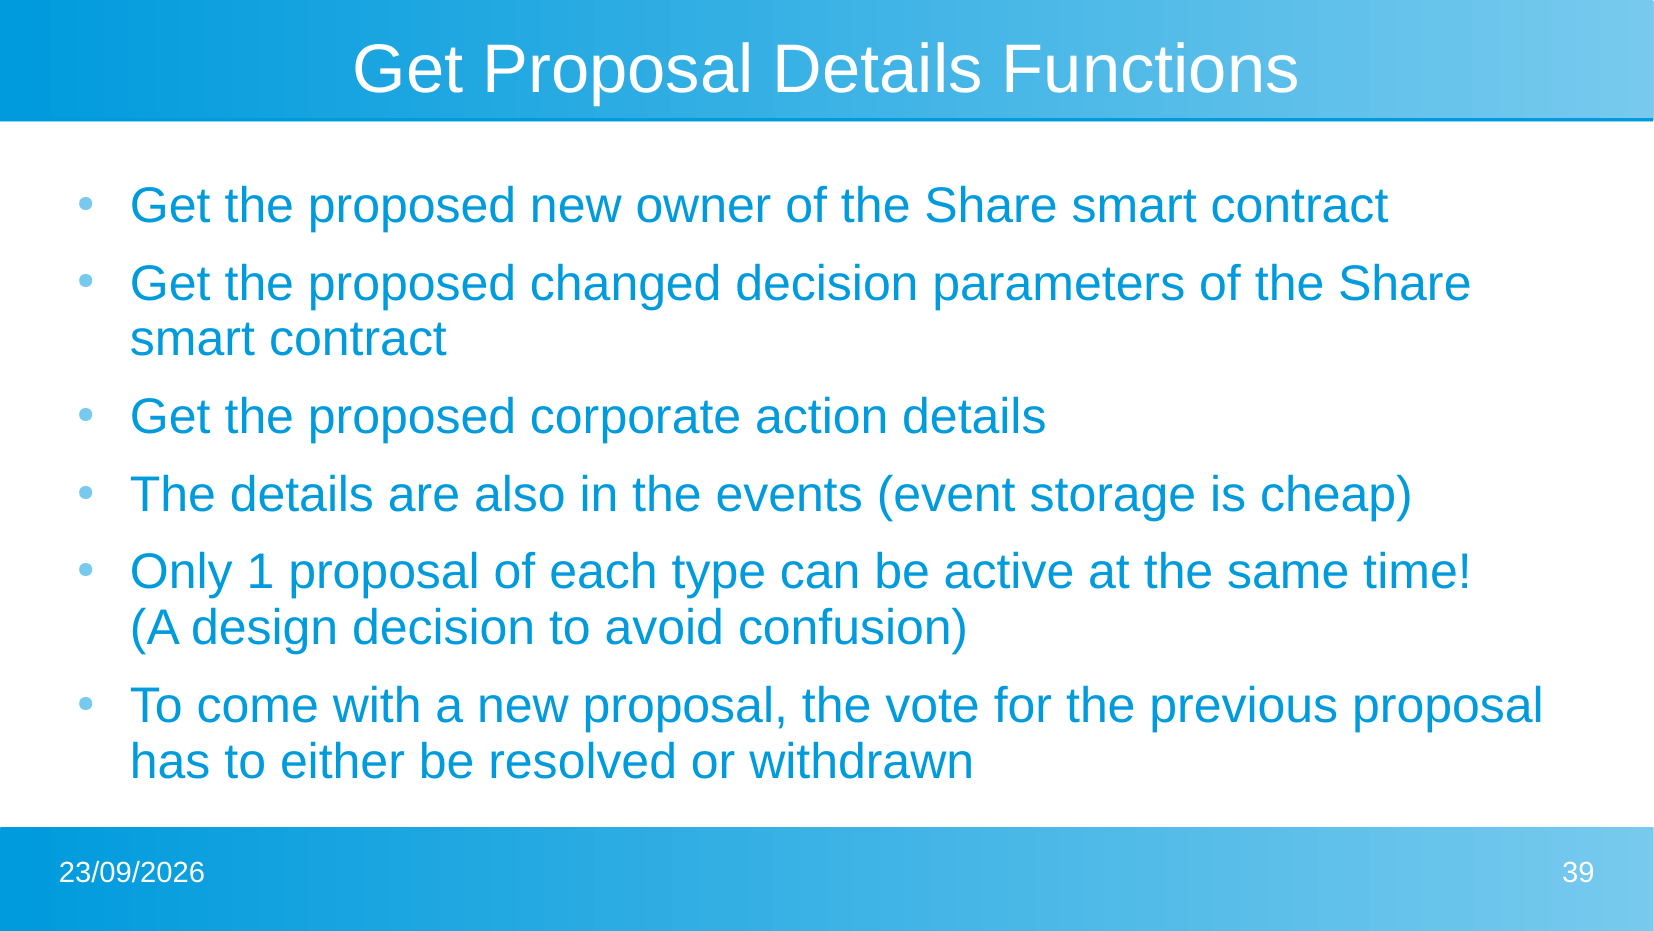

# Get Proposal Details Functions
Get the proposed new owner of the Share smart contract
Get the proposed changed decision parameters of the Share smart contract
Get the proposed corporate action details
The details are also in the events (event storage is cheap)
Only 1 proposal of each type can be active at the same time!
(A design decision to avoid confusion)
To come with a new proposal, the vote for the previous proposal has to either be resolved or withdrawn
39